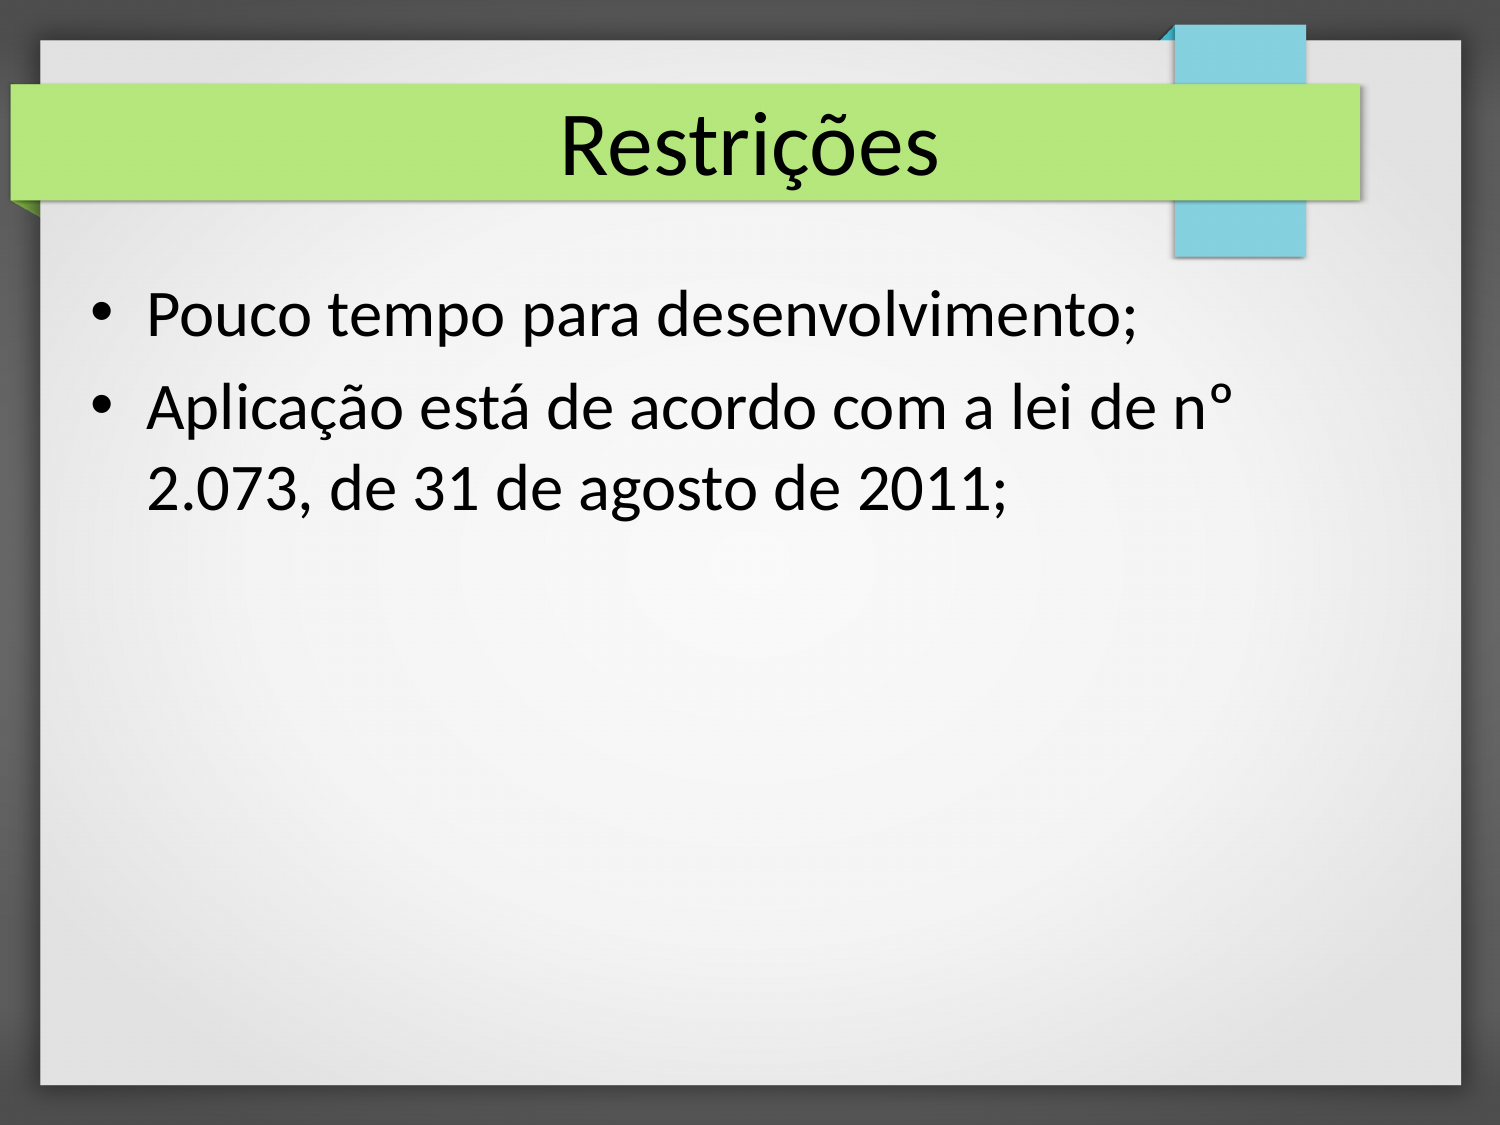

# Restrições
Pouco tempo para desenvolvimento;
Aplicação está de acordo com a lei de nº 2.073, de 31 de agosto de 2011;